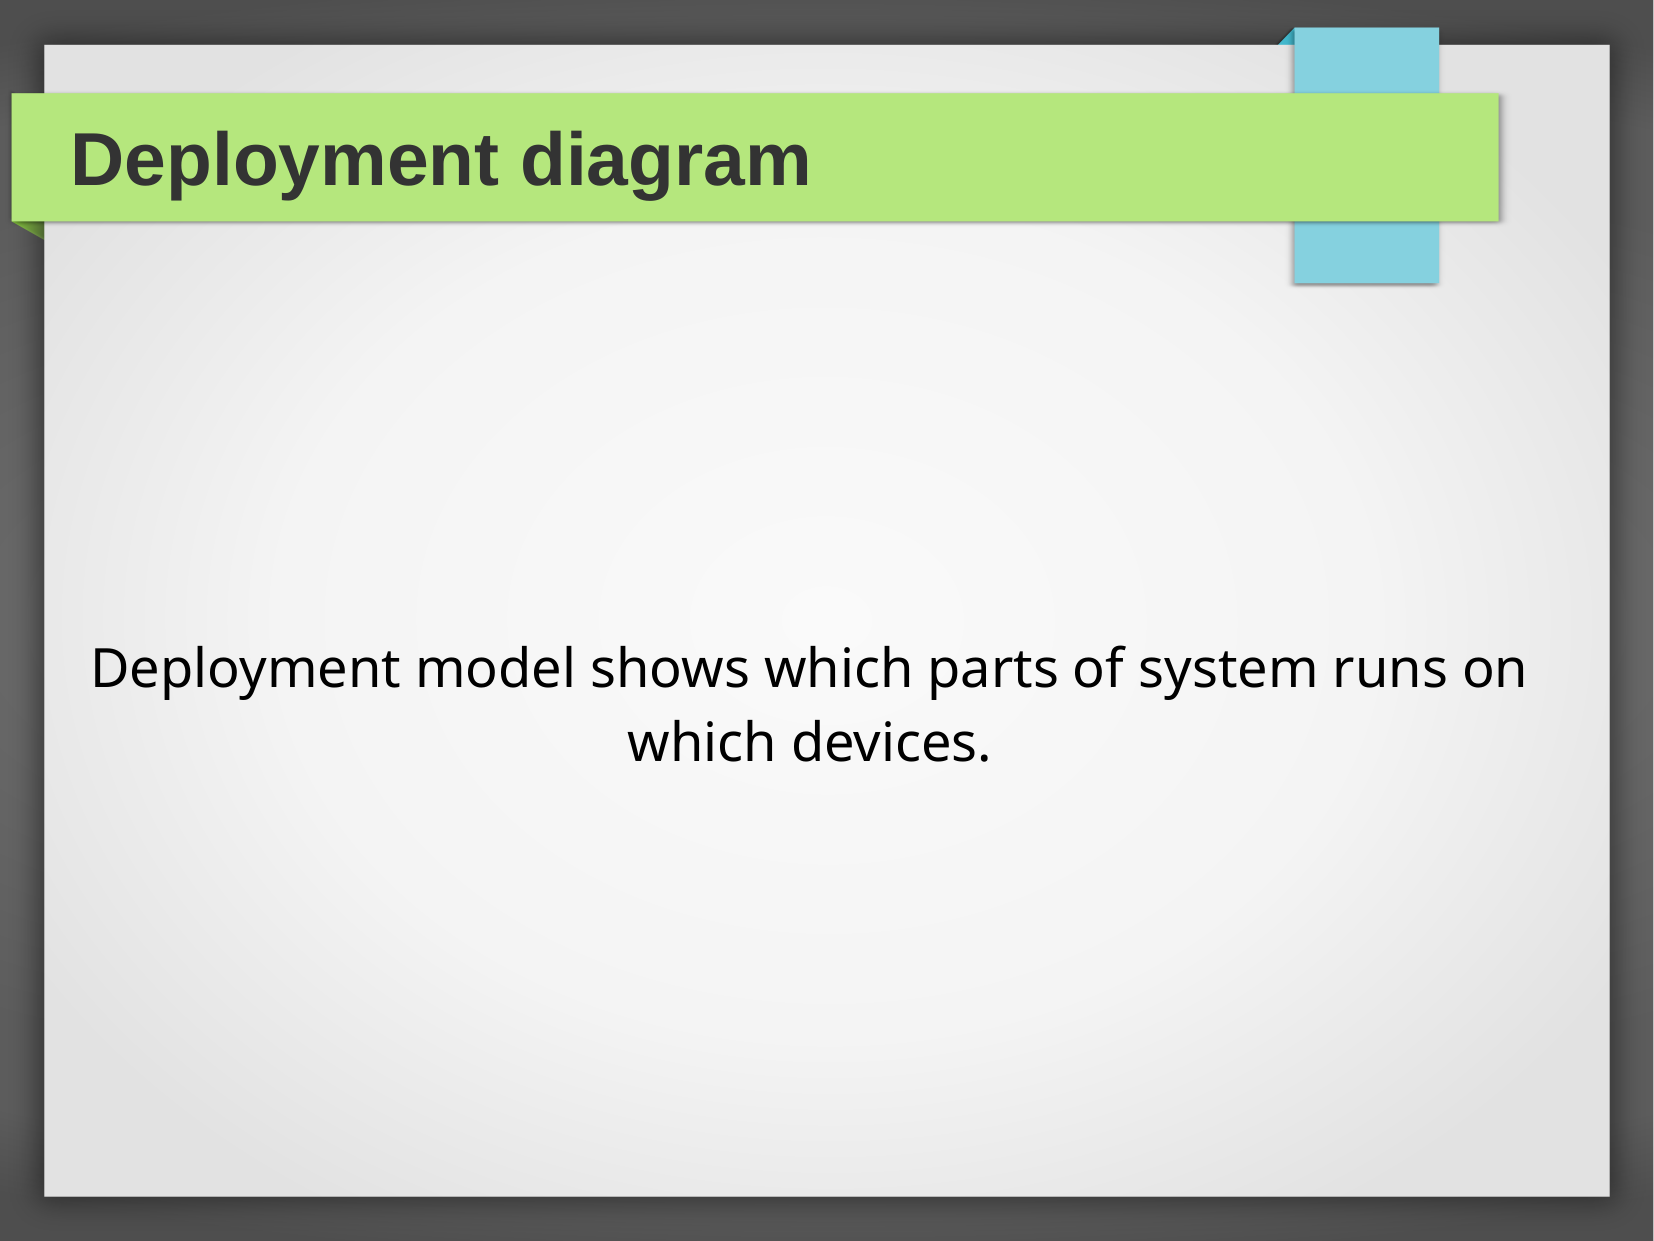

# Deployment diagram
Deployment model shows which parts of system runs on which devices.